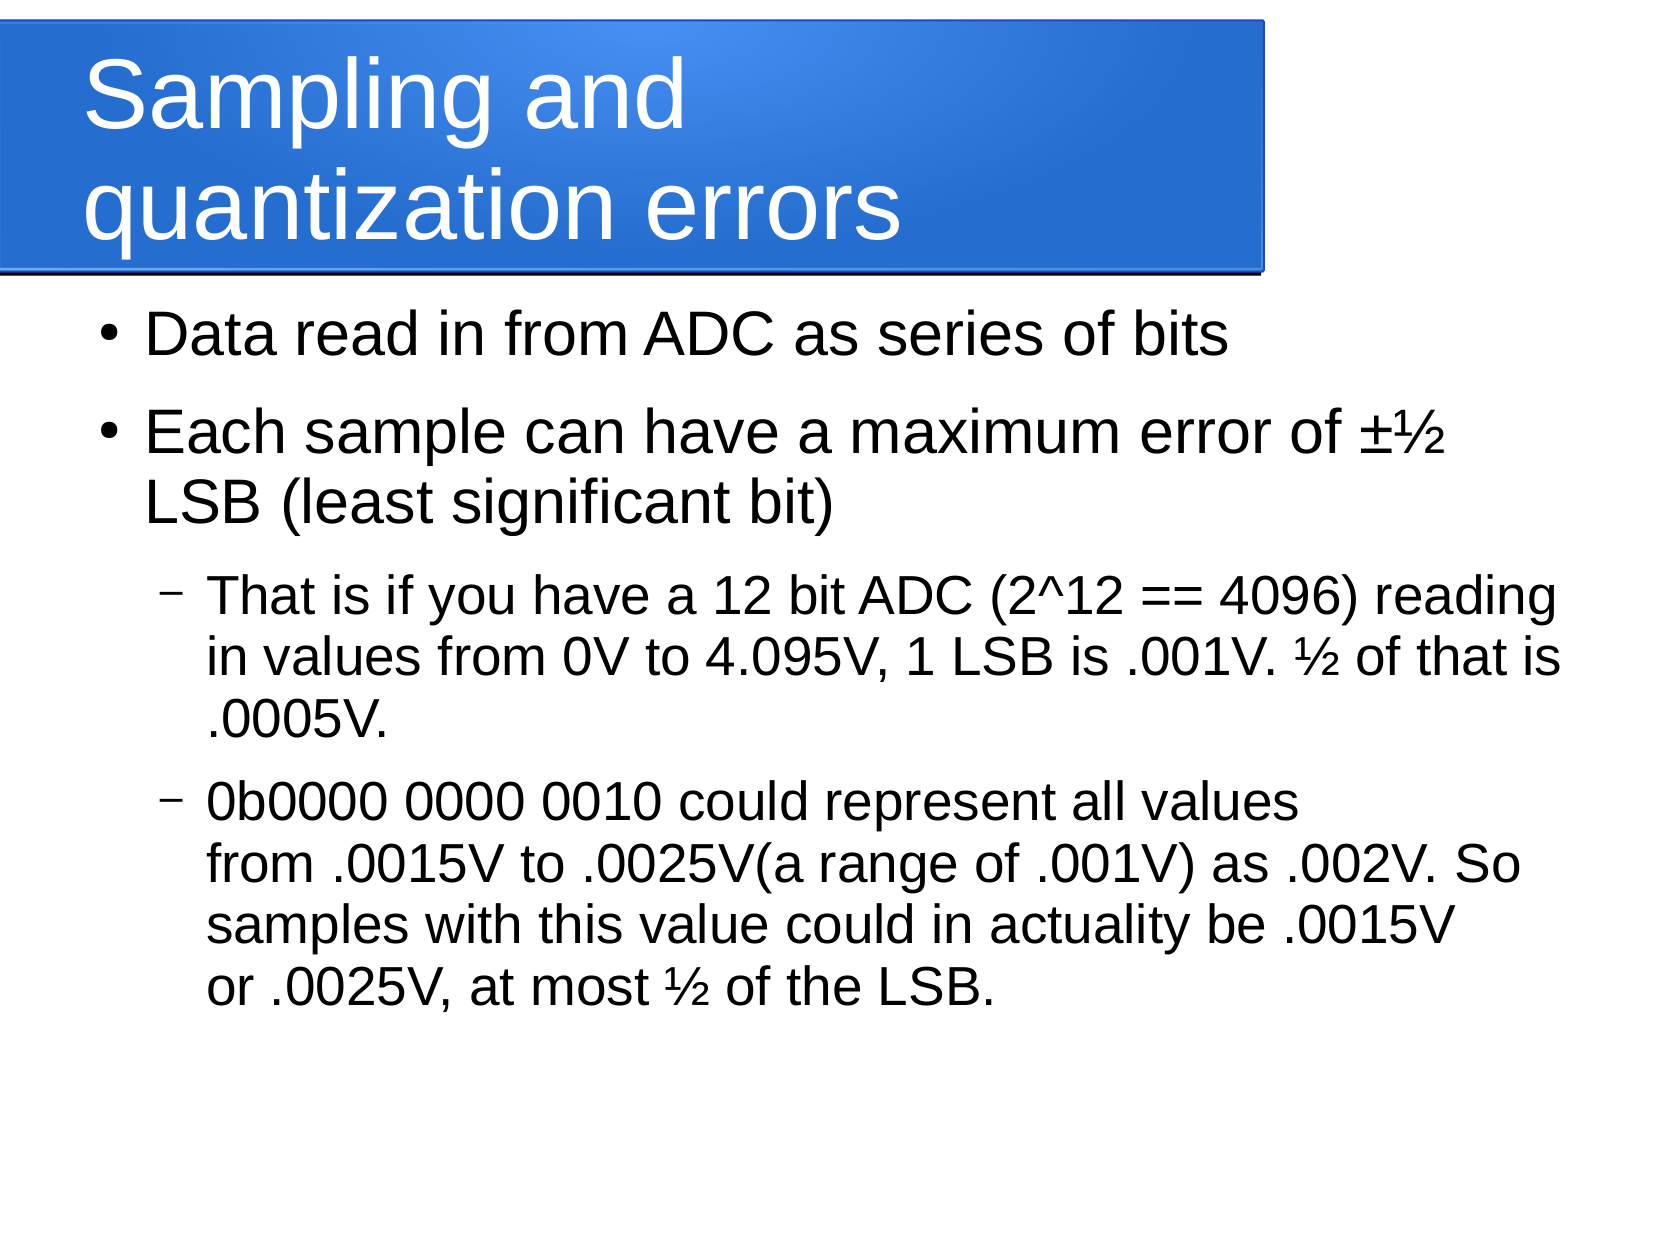

# Sampling and quantization errors
Data read in from ADC as series of bits
Each sample can have a maximum error of ±½ LSB (least significant bit)
That is if you have a 12 bit ADC (2^12 == 4096) reading in values from 0V to 4.095V, 1 LSB is .001V. ½ of that is .0005V.
0b0000 0000 0010 could represent all values from .0015V to .0025V(a range of .001V) as .002V. So samples with this value could in actuality be .0015V or .0025V, at most ½ of the LSB.